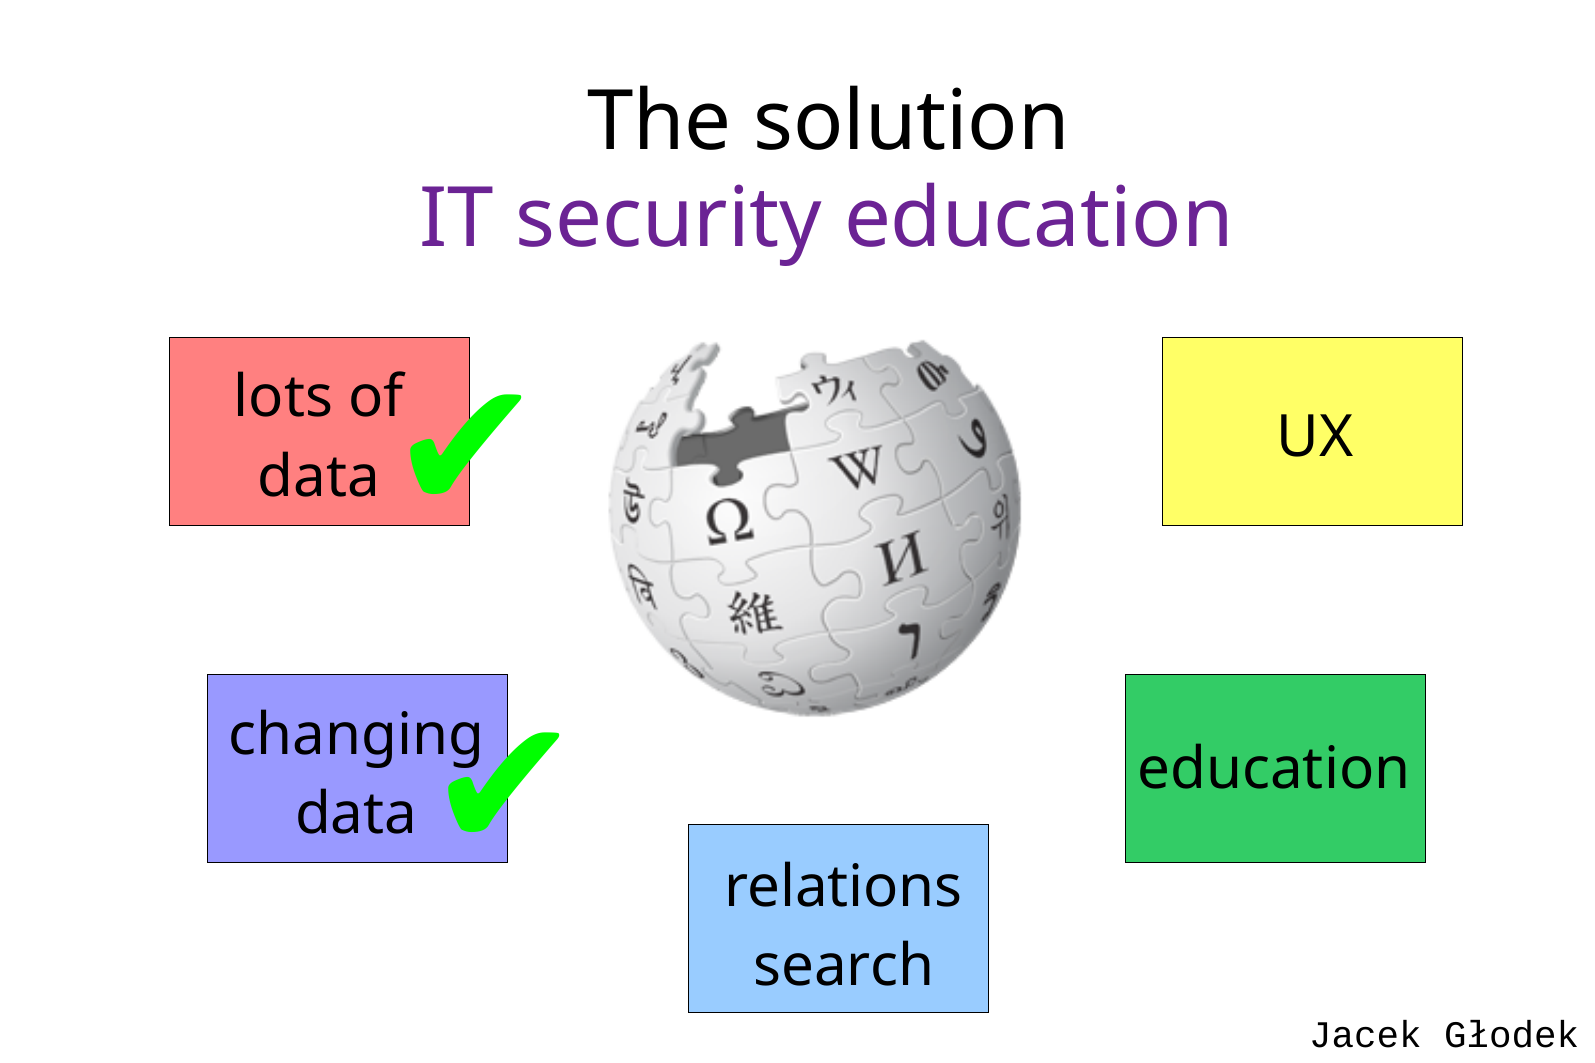

The solution
IT security education
✔
lots of
data
UX
✔
changing
data
education
relations
search
Jacek Głodek